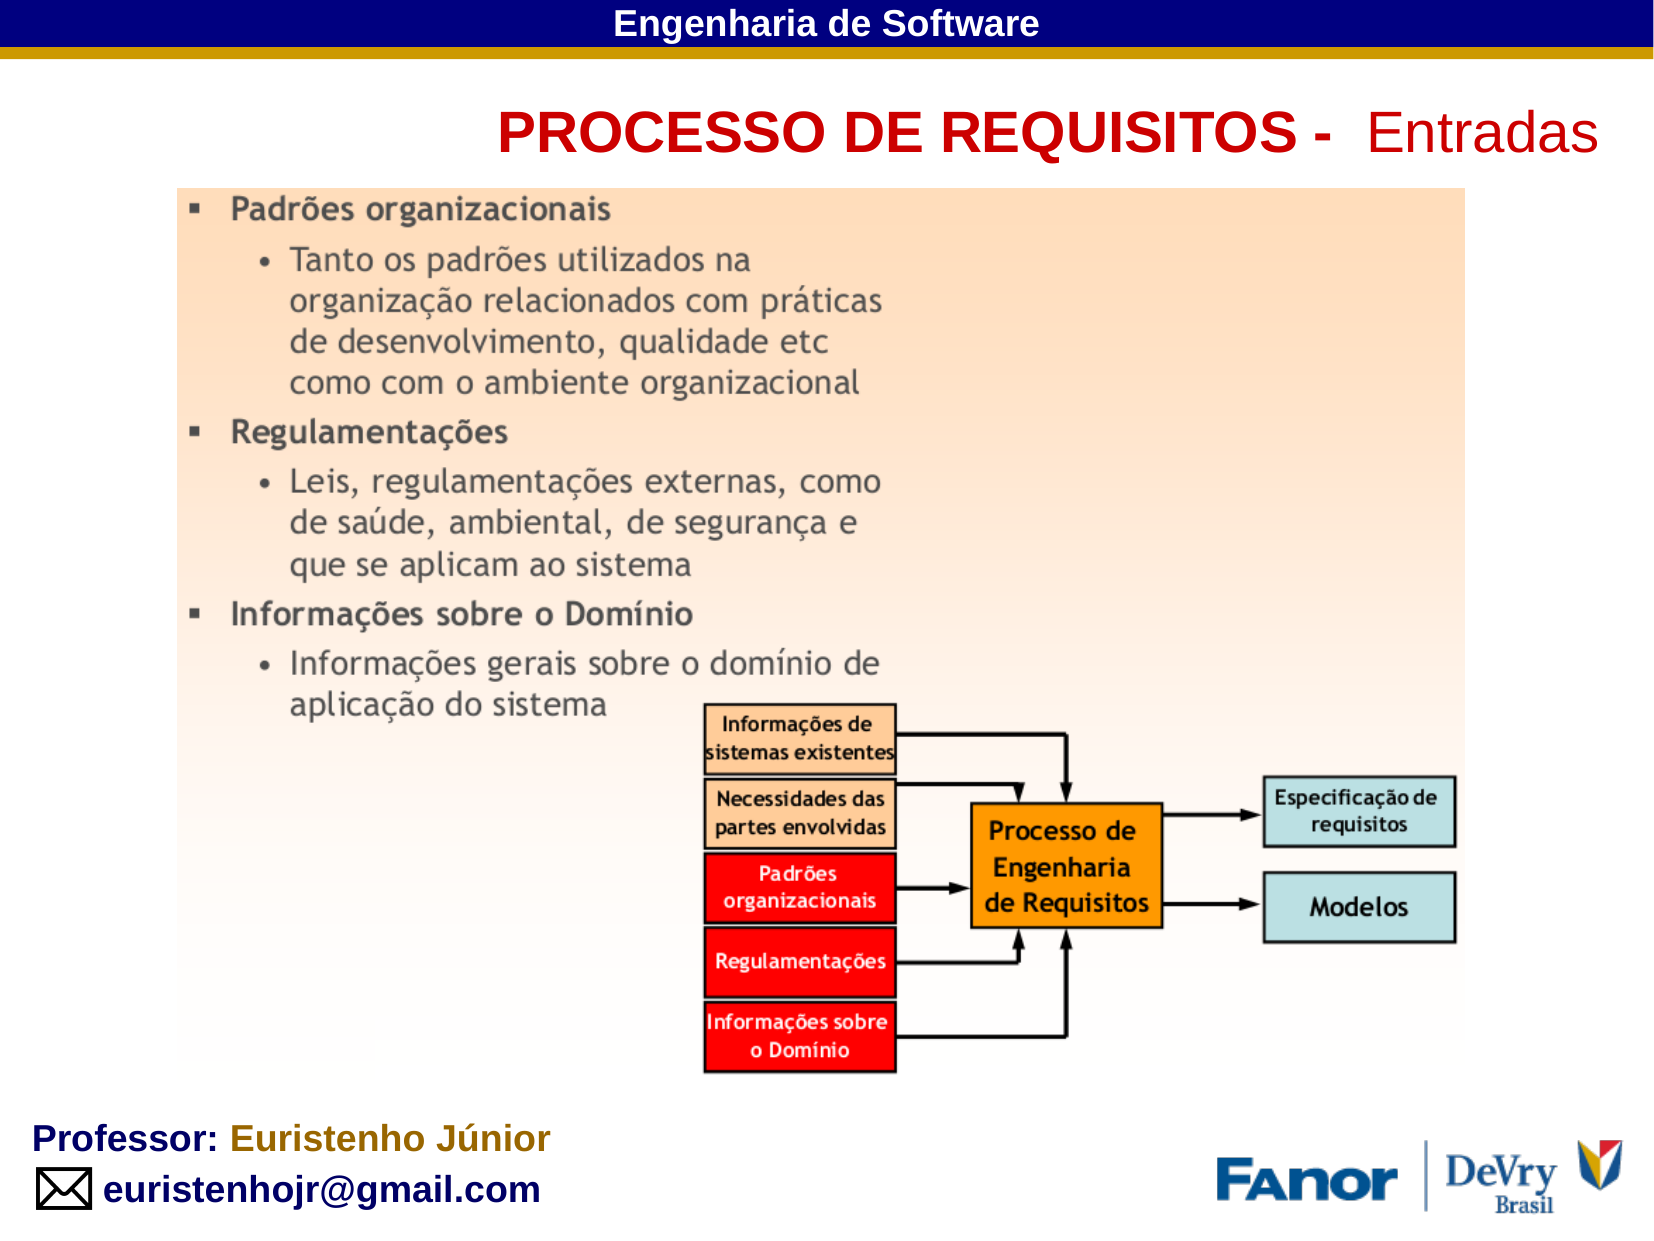

Engenharia de Software
PROCESSO DE REQUISITOS - Entradas
Professor: Euristenho Júnior
euristenhojr@gmail.com